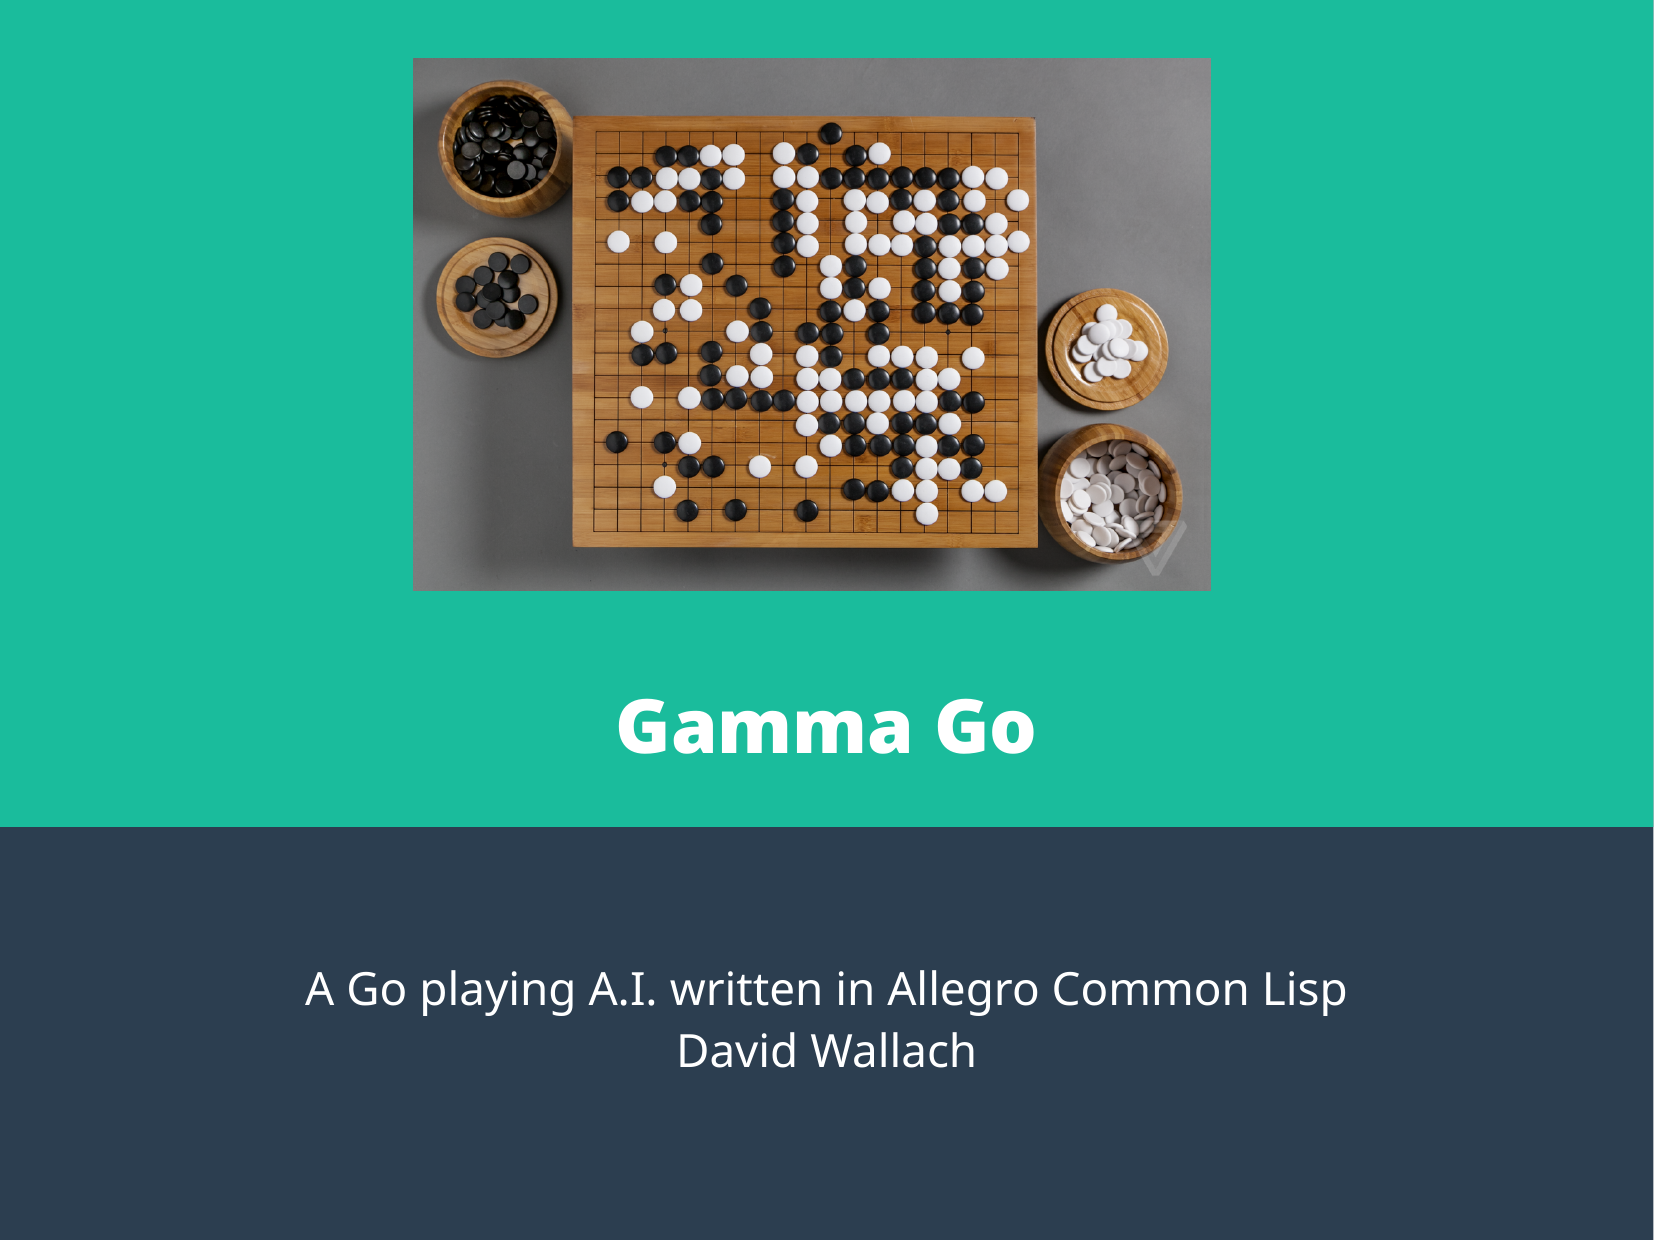

# Gamma Go
A Go playing A.I. written in Allegro Common Lisp
David Wallach